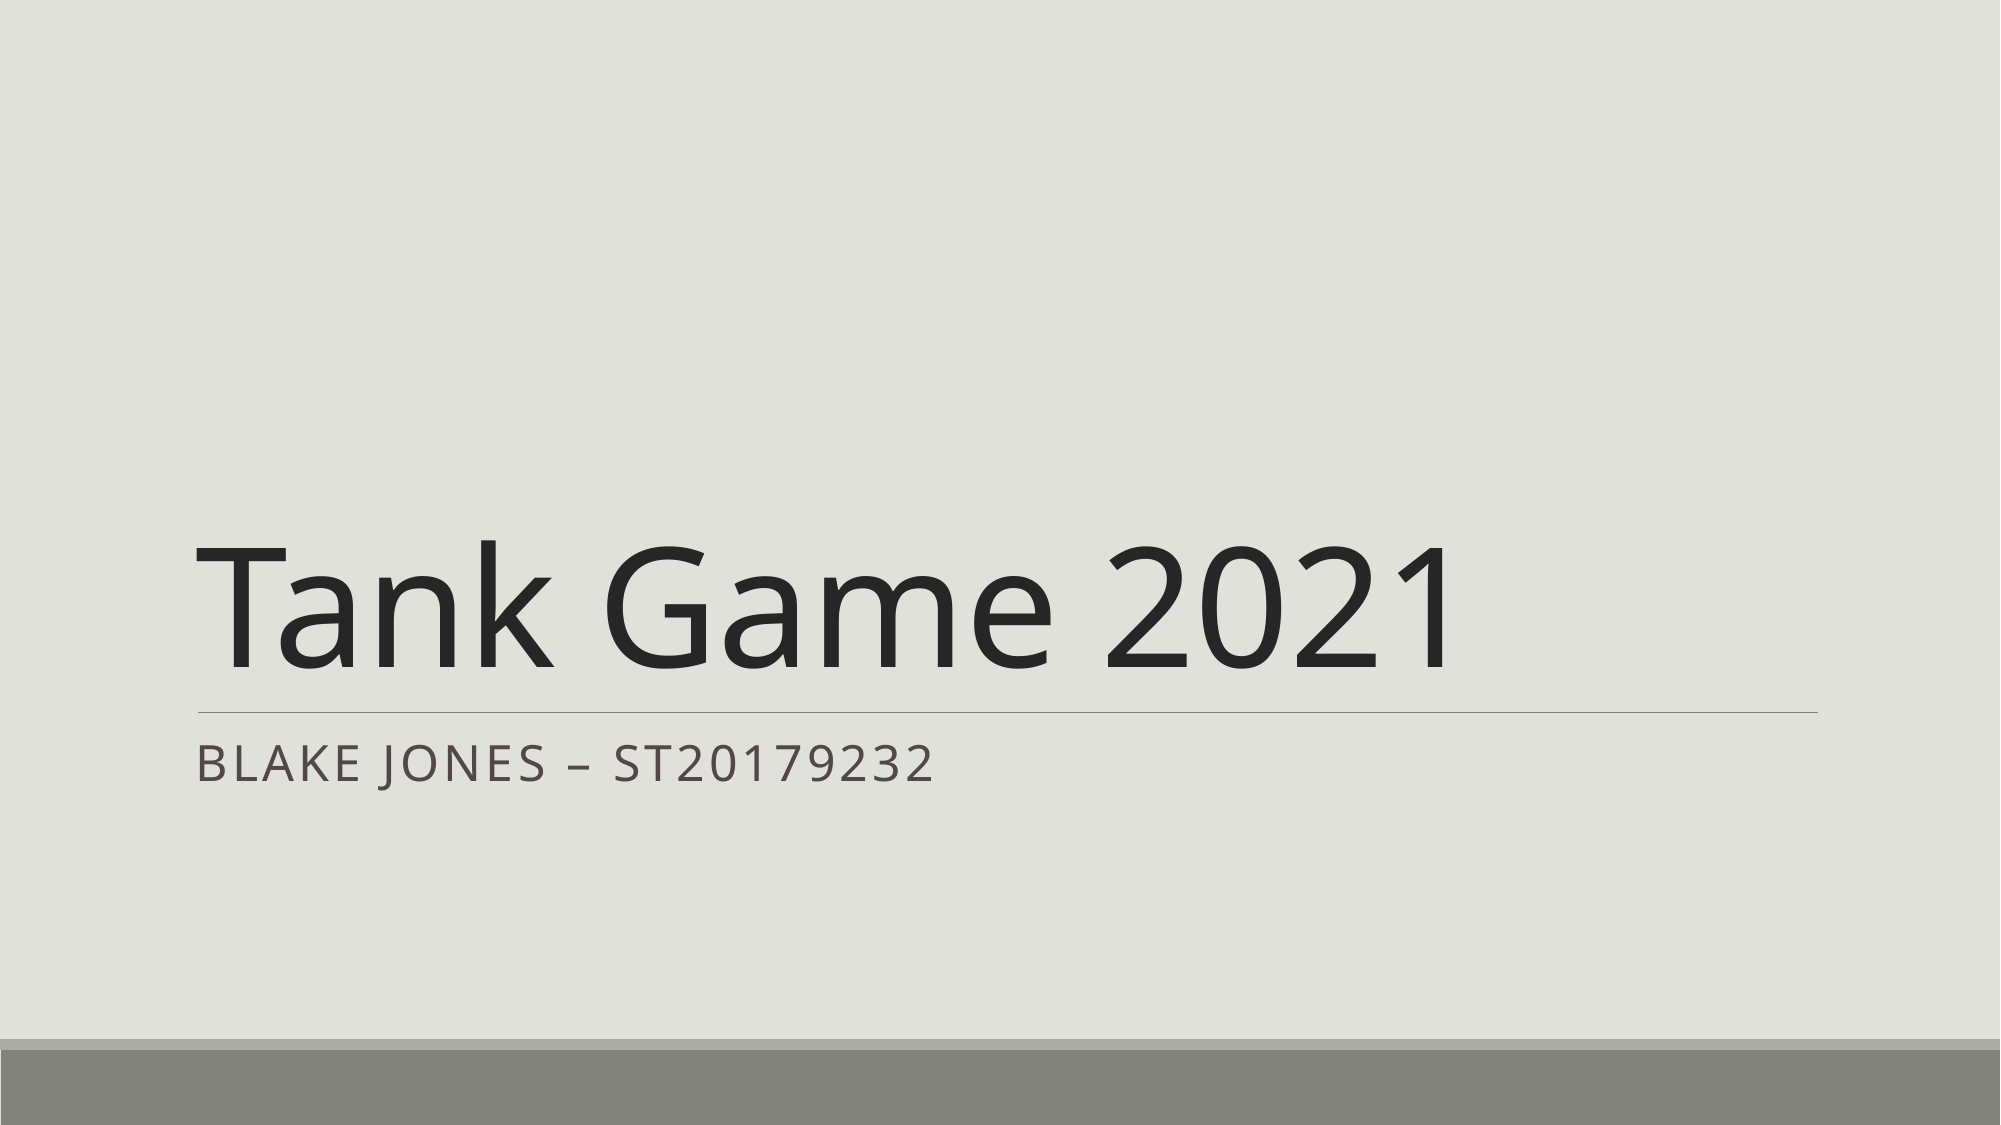

# Tank Game 2021
Blake Jones – st20179232